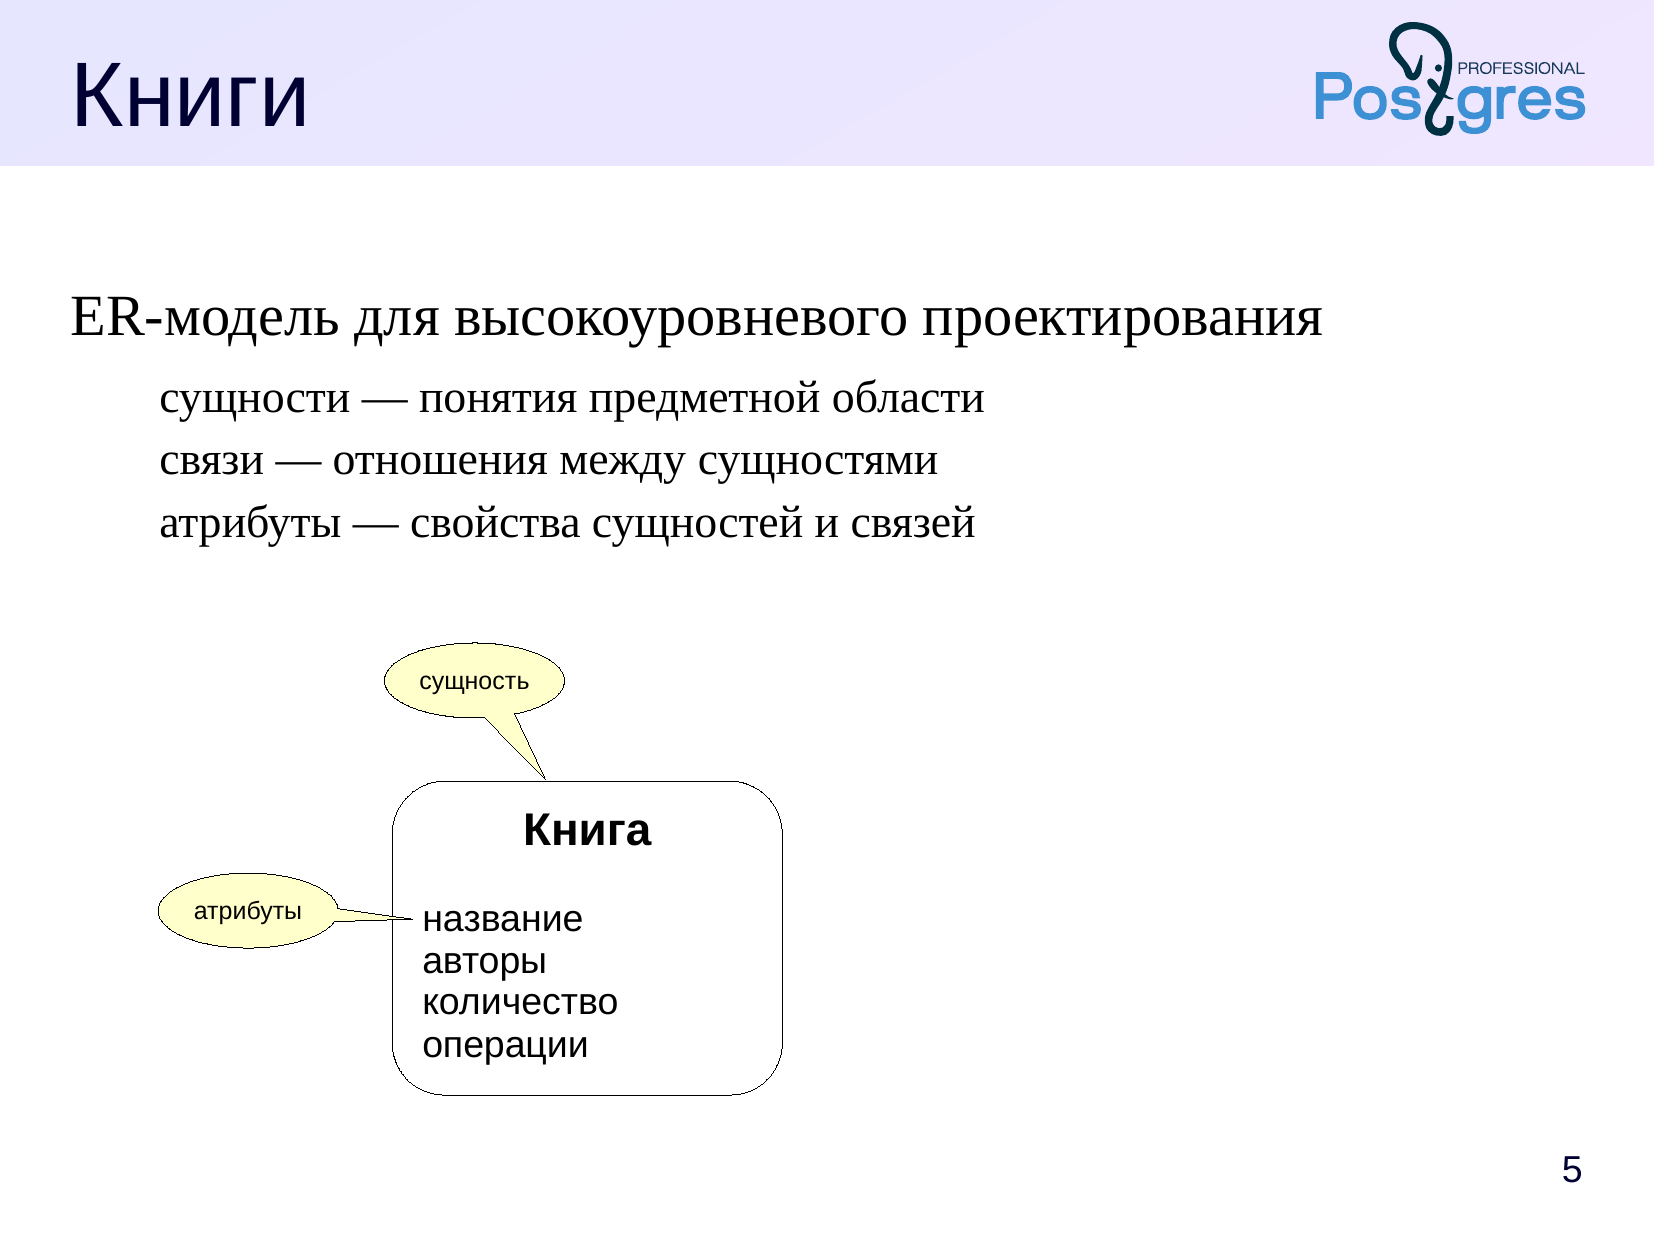

# Книги
ER-модель для высокоуровневого проектирования
сущности — понятия предметной области
связи — отношения между сущностями
атрибуты — свойства сущностей и связей
сущность
Книга
название
авторы
количество
операции
атрибуты